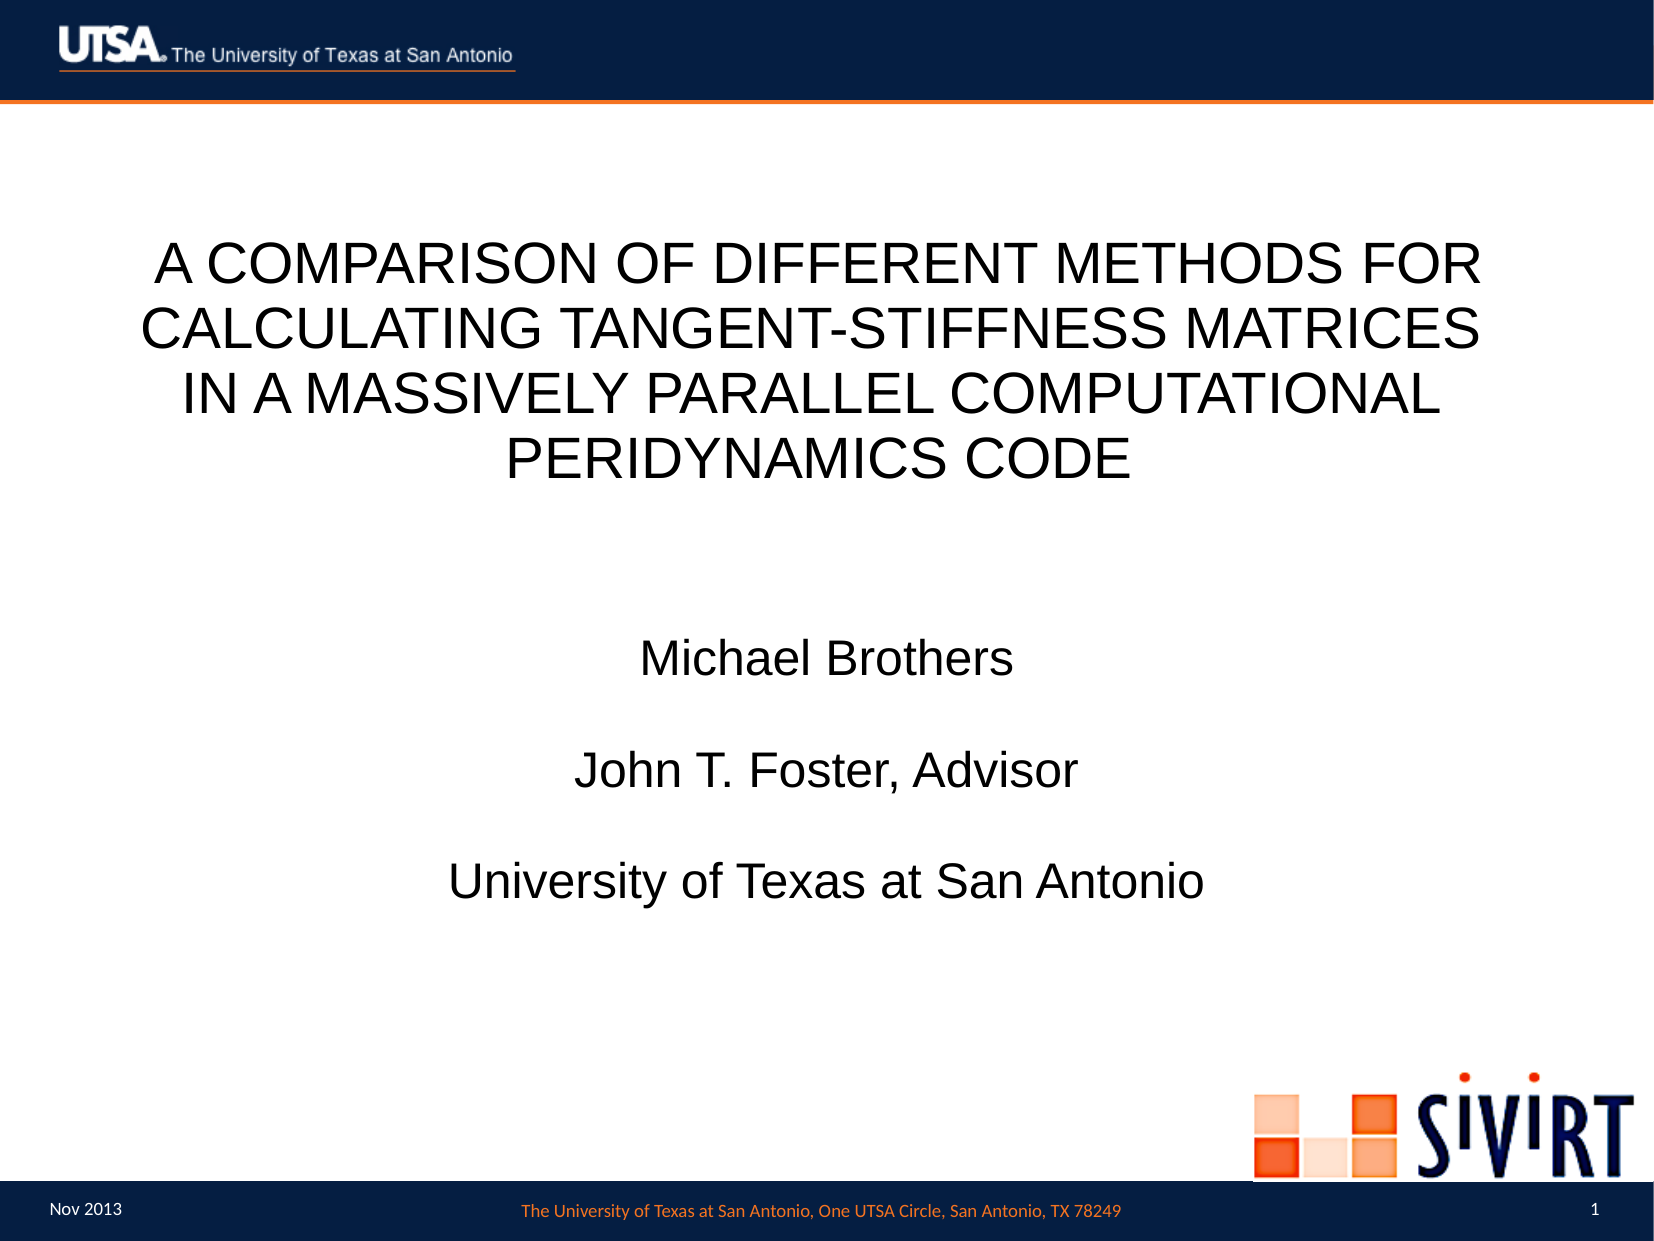

# A COMPARISON OF DIFFERENT METHODS FOR CALCULATING TANGENT-STIFFNESS MATRICES IN A MASSIVELY PARALLEL COMPUTATIONAL PERIDYNAMICS CODE
Michael Brothers
John T. Foster, Advisor
University of Texas at San Antonio